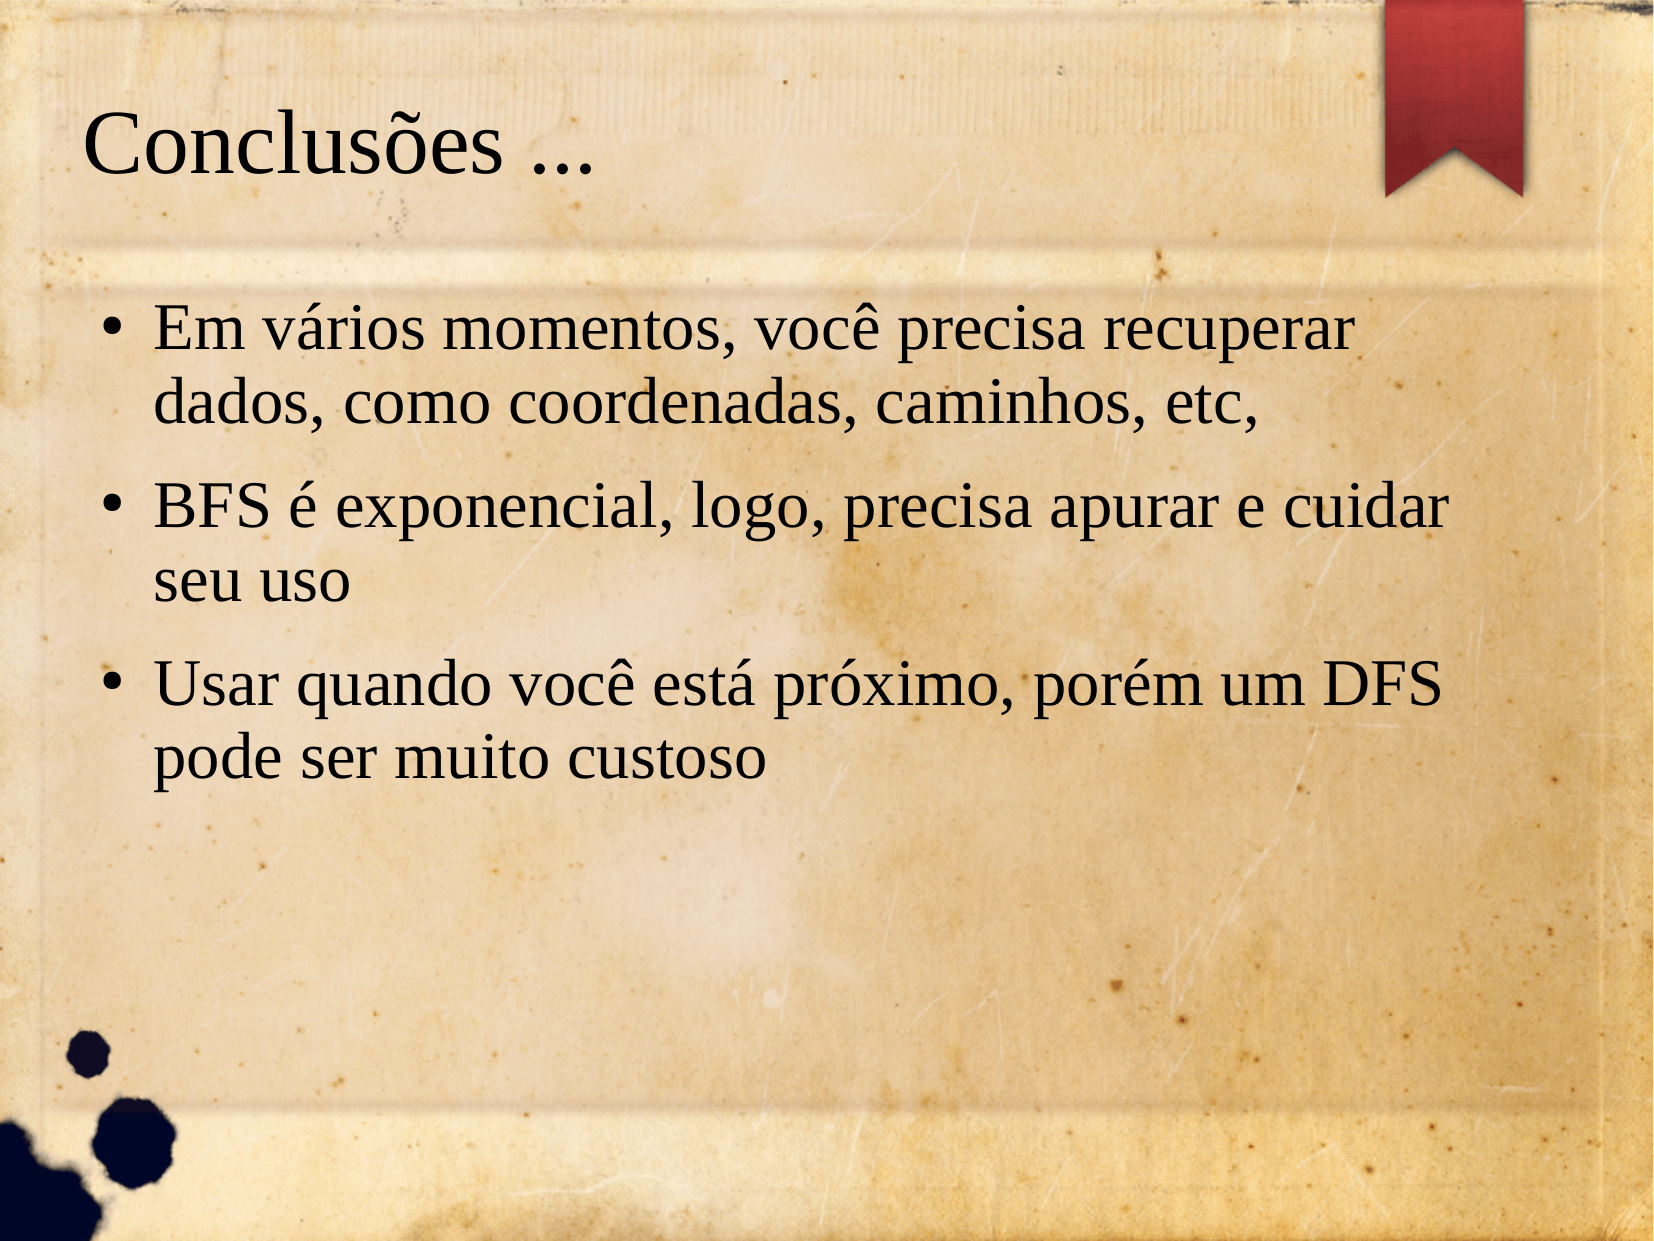

# Conclusões ...
Em vários momentos, você precisa recuperar dados, como coordenadas, caminhos, etc,
BFS é exponencial, logo, precisa apurar e cuidar seu uso
Usar quando você está próximo, porém um DFS pode ser muito custoso